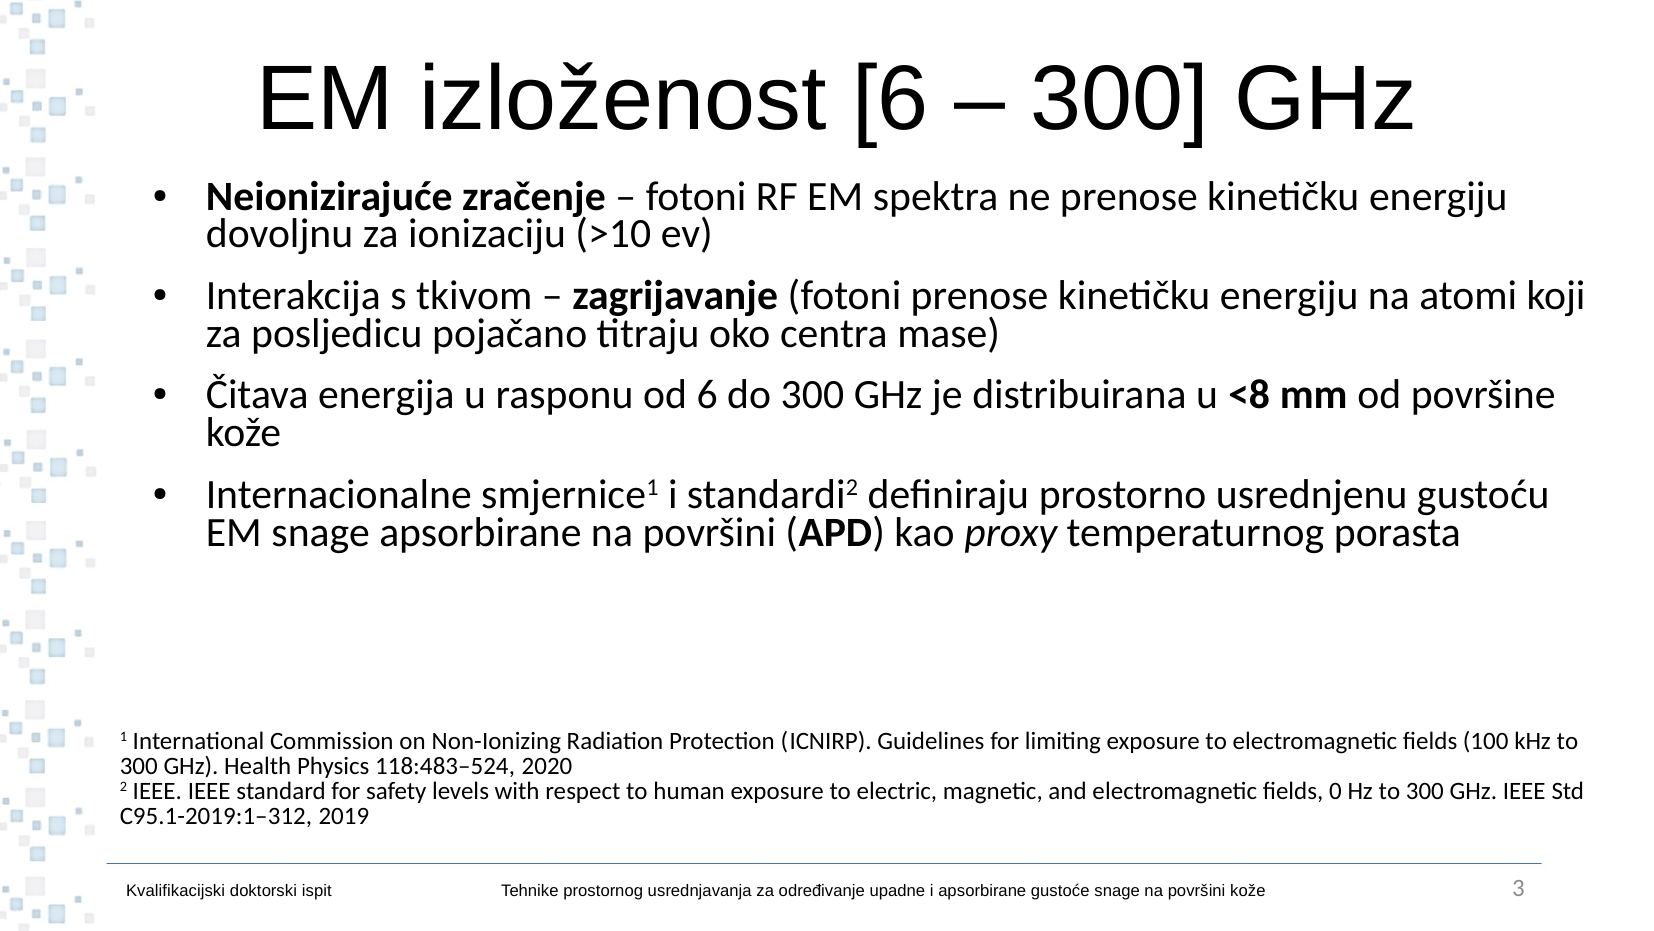

# EM izloženost [6 – 300] GHz
Neionizirajuće zračenje – fotoni RF EM spektra ne prenose kinetičku energiju dovoljnu za ionizaciju (>10 ev)
Interakcija s tkivom – zagrijavanje (fotoni prenose kinetičku energiju na atomi koji za posljedicu pojačano titraju oko centra mase)
Čitava energija u rasponu od 6 do 300 GHz je distribuirana u <8 mm od površine kože
Internacionalne smjernice1 i standardi2 definiraju prostorno usrednjenu gustoću EM snage apsorbirane na površini (APD) kao proxy temperaturnog porasta
1 International Commission on Non-Ionizing Radiation Protection (ICNIRP). Guidelines for limiting exposure to electromagnetic fields (100 kHz to 300 GHz). Health Physics 118:483–524, 2020
2 IEEE. IEEE standard for safety levels with respect to human exposure to electric, magnetic, and electromagnetic fields, 0 Hz to 300 GHz. IEEE Std C95.1-2019:1–312, 2019
3
Kvalifikacijski doktorski ispit			Tehnike prostornog usrednjavanja za određivanje upadne i apsorbirane gustoće snage na površini kože